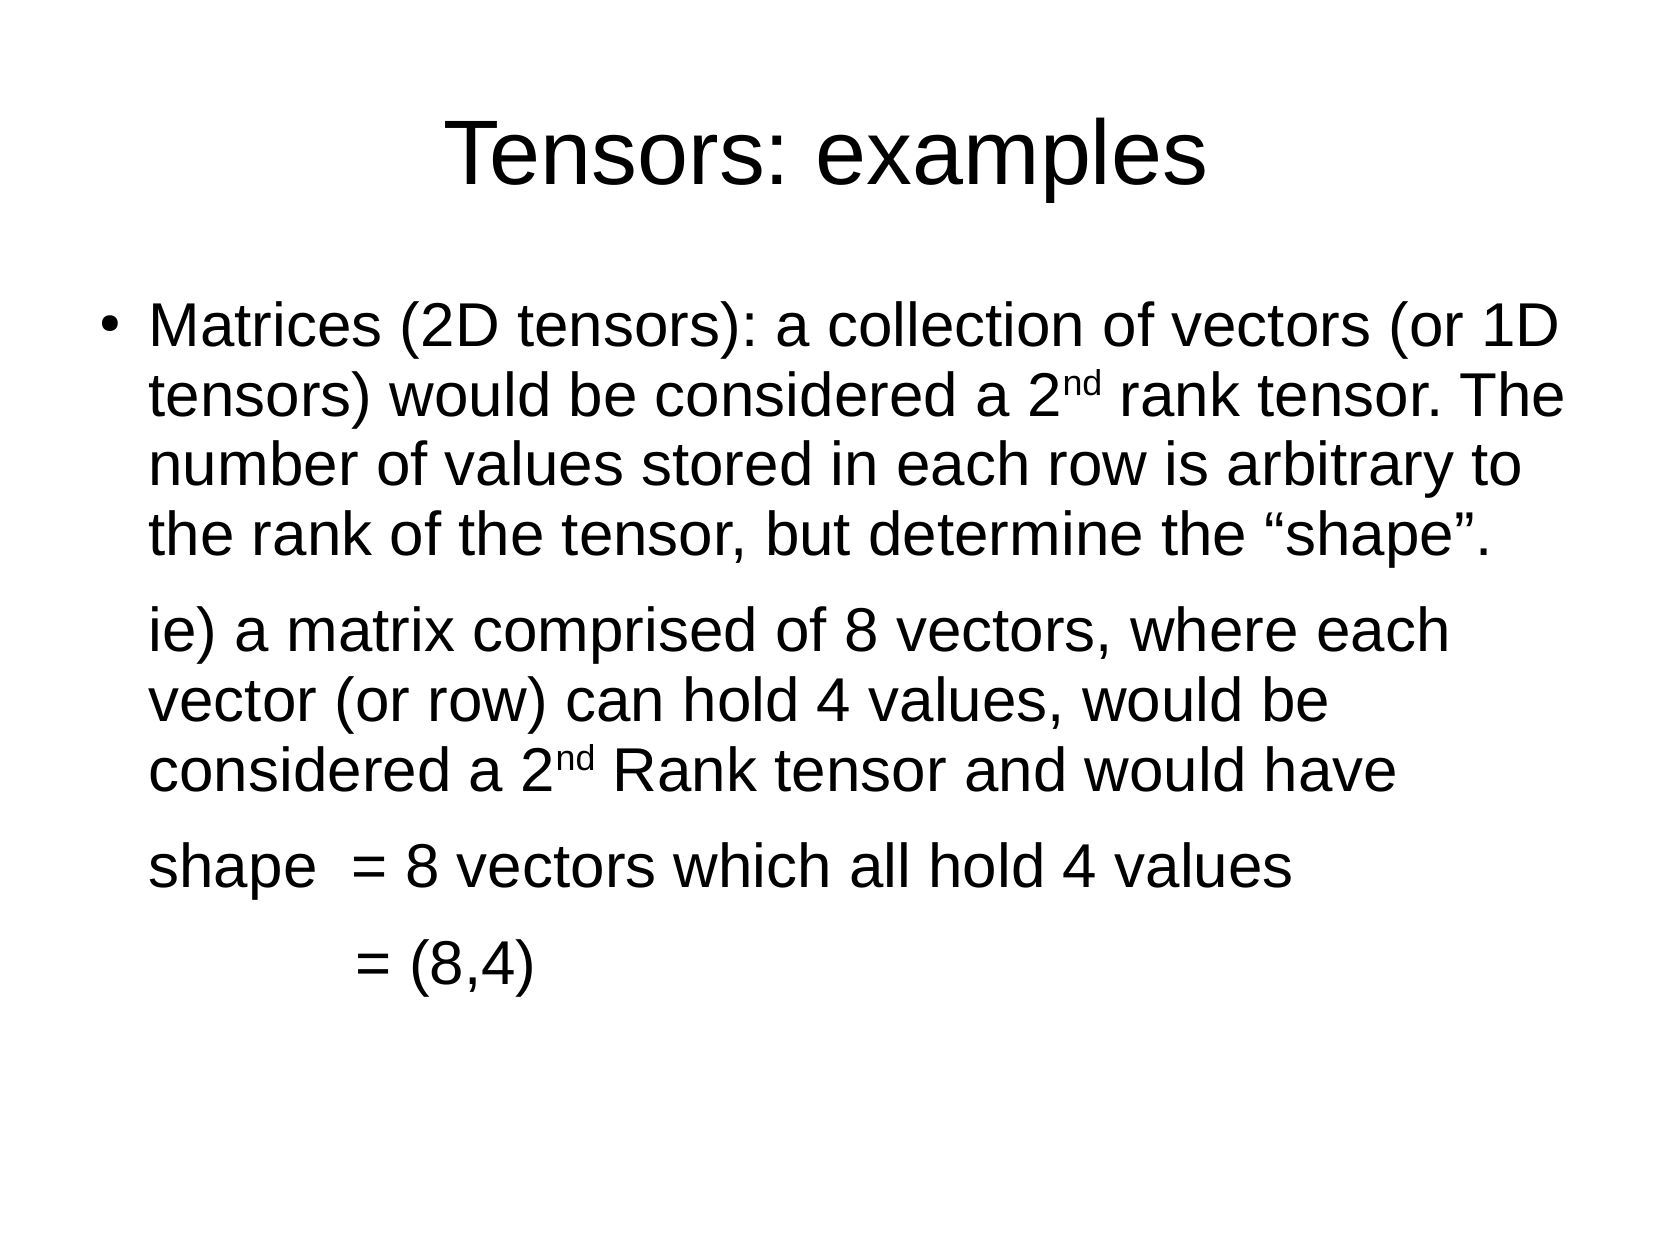

# Tensors: examples
Matrices (2D tensors): a collection of vectors (or 1D tensors) would be considered a 2nd rank tensor. The number of values stored in each row is arbitrary to the rank of the tensor, but determine the “shape”.
ie) a matrix comprised of 8 vectors, where each vector (or row) can hold 4 values, would be considered a 2nd Rank tensor and would have
shape = 8 vectors which all hold 4 values
 = (8,4)